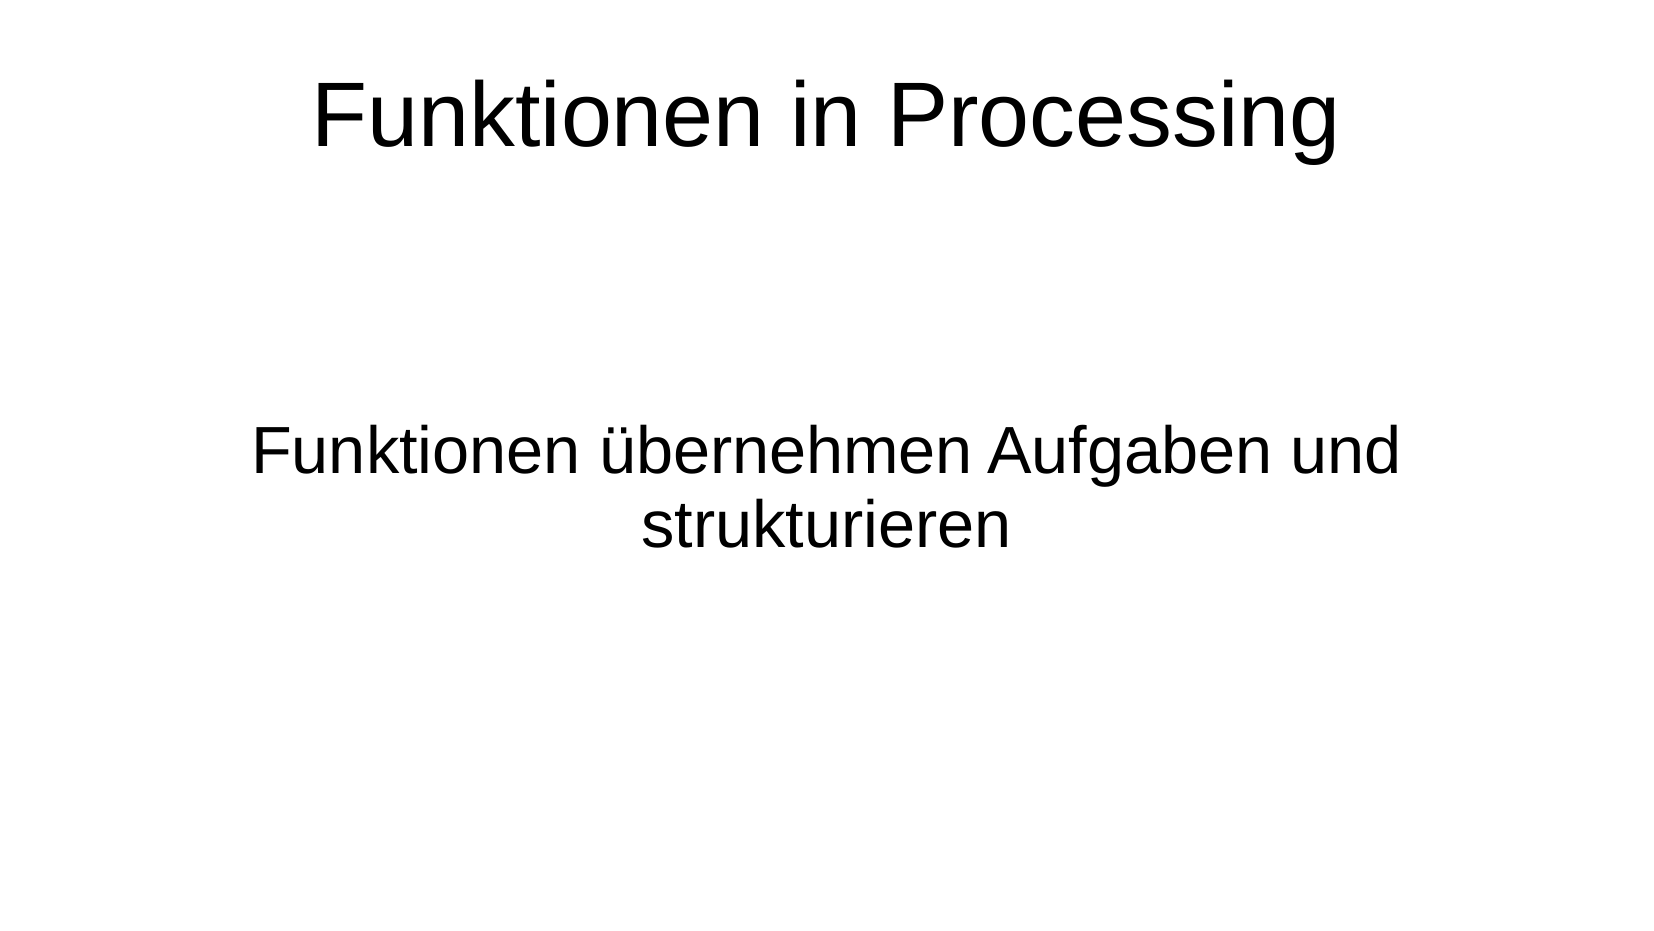

# Funktionen in Processing
Funktionen übernehmen Aufgaben und strukturieren